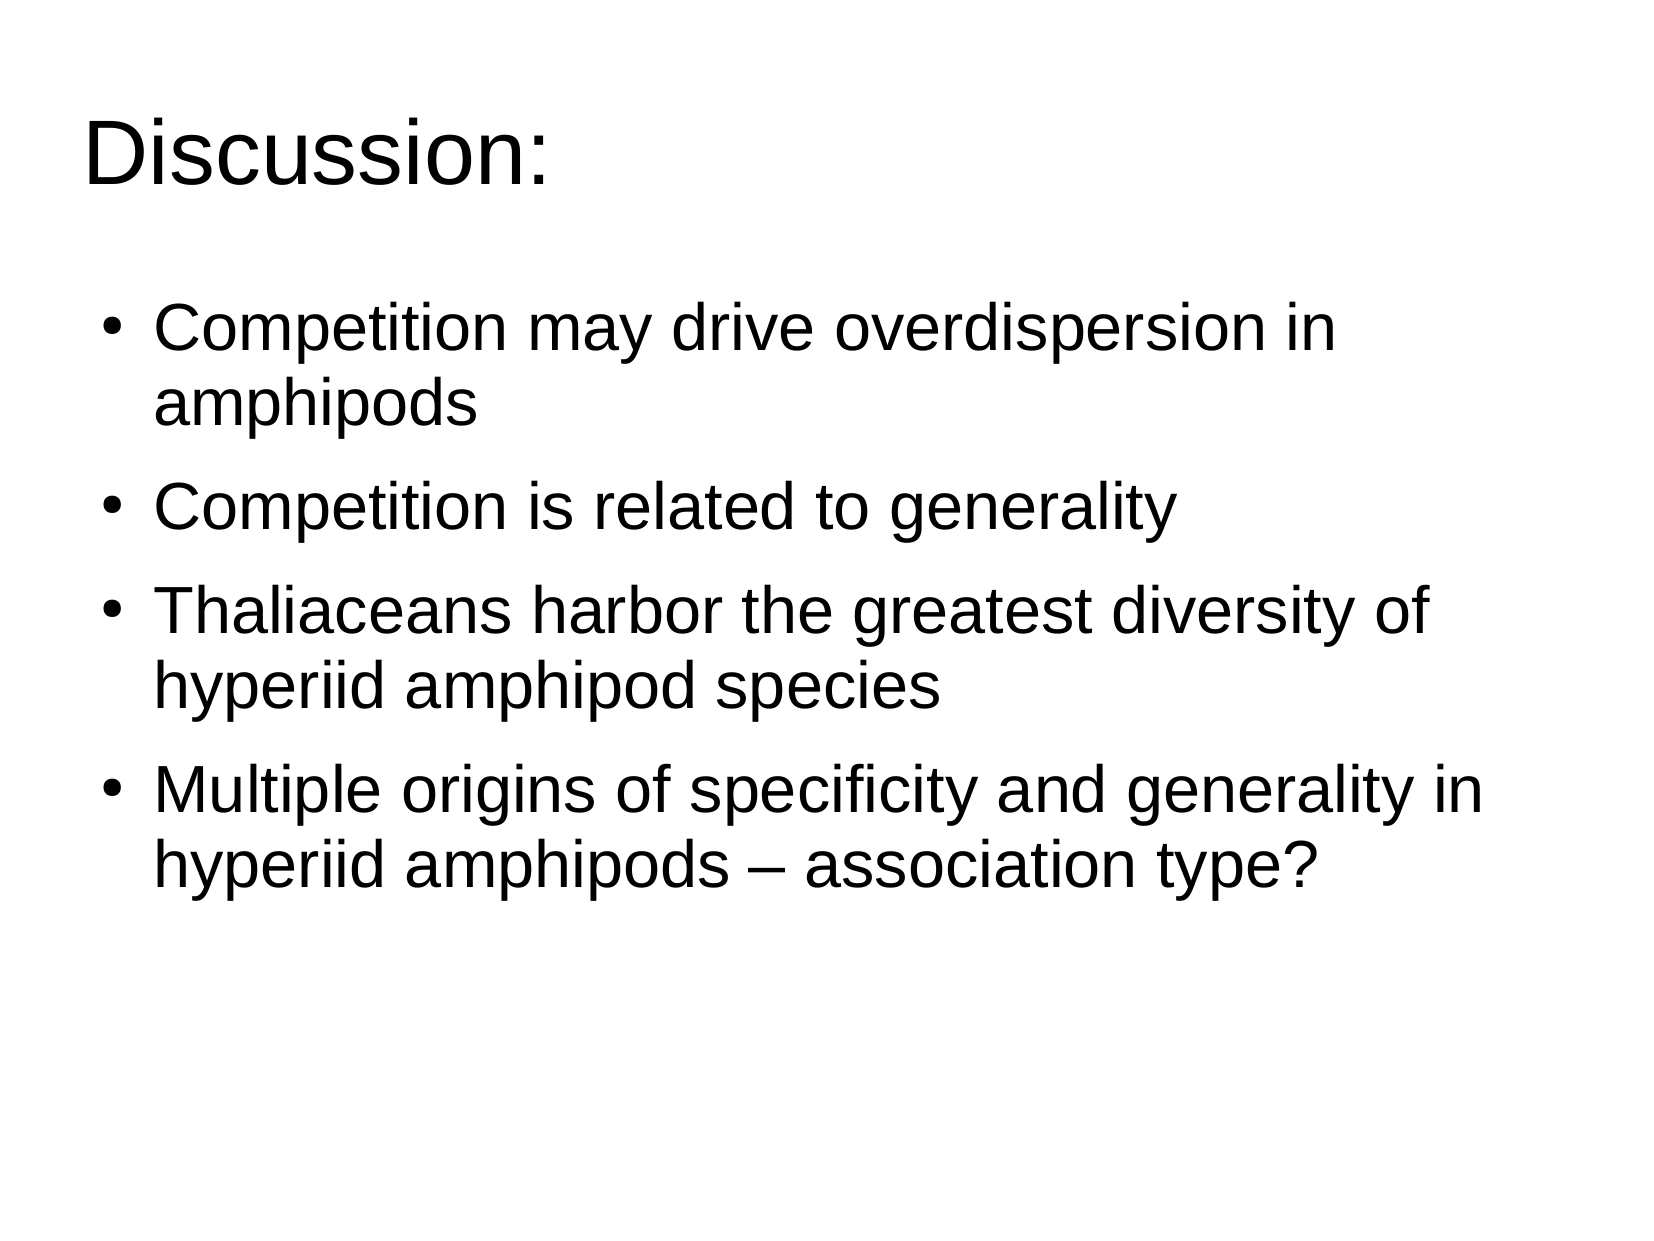

# Discussion:
Competition may drive overdispersion in amphipods
Competition is related to generality
Thaliaceans harbor the greatest diversity of hyperiid amphipod species
Multiple origins of specificity and generality in hyperiid amphipods – association type?